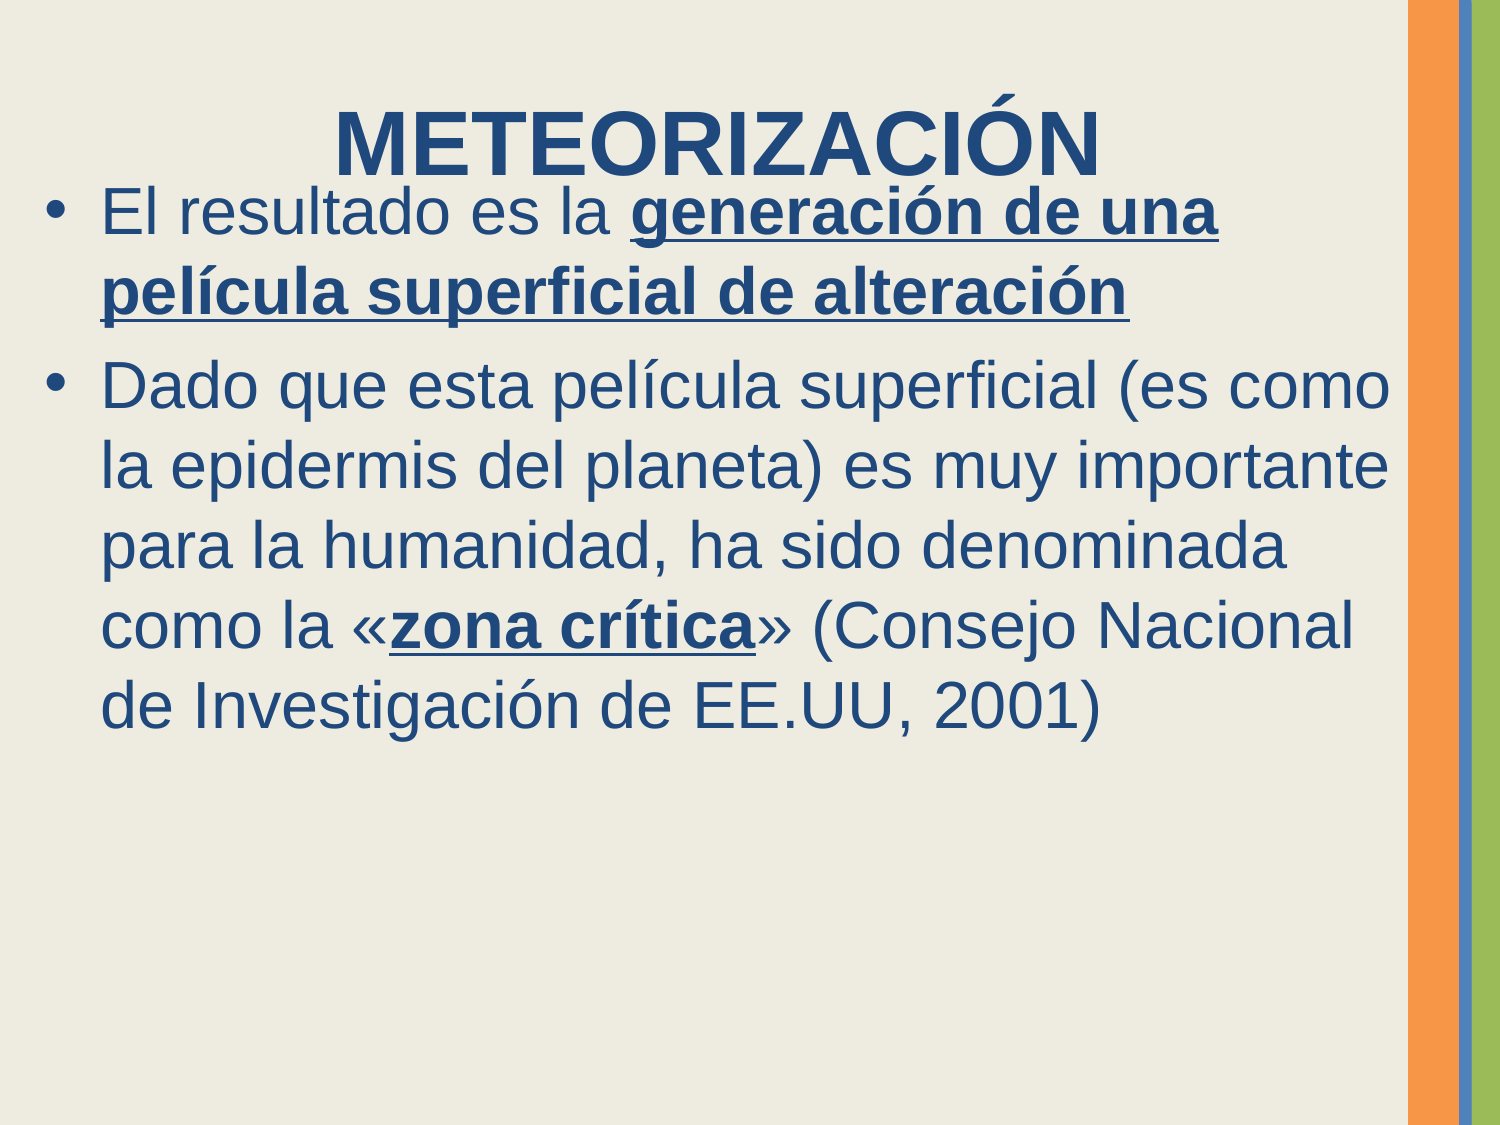

# meteorización
El resultado es la generación de una película superficial de alteración
Dado que esta película superficial (es como la epidermis del planeta) es muy importante para la humanidad, ha sido denominada como la «zona crítica» (Consejo Nacional de Investigación de EE.UU, 2001)